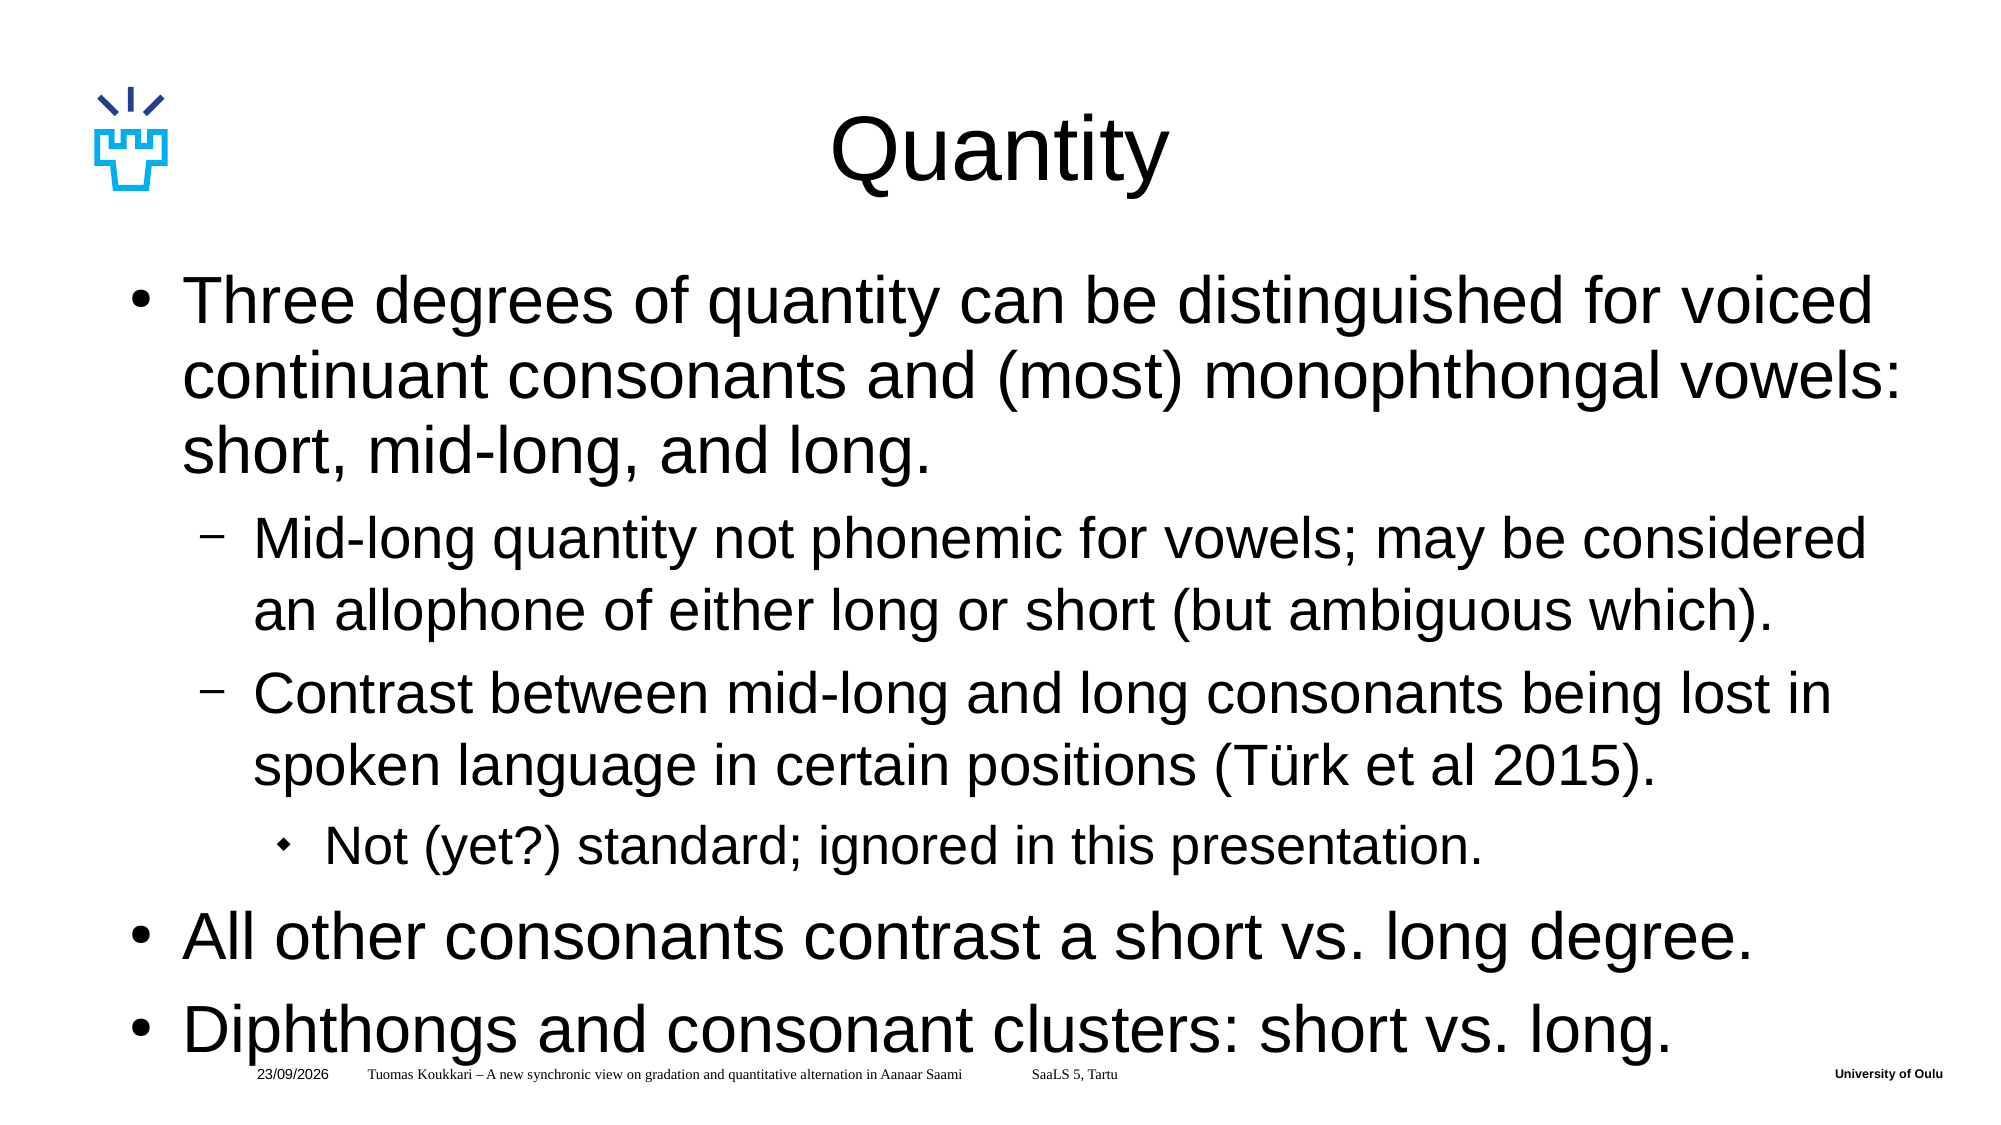

# Quantity
Three degrees of quantity can be distinguished for voiced continuant consonants and (most) monophthongal vowels: short, mid-long, and long.
Mid-long quantity not phonemic for vowels; may be considered
an allophone of either long or short (but ambiguous which).
Contrast between mid-long and long consonants being lost in spoken language in certain positions (Türk et al 2015).
Not (yet?) standard; ignored in this presentation.
All other consonants contrast a short vs. long degree.
Diphthongs and consonant clusters: short vs. long.
https://github.com/tkoukkar/anaraskiela/blob/master/Koukkari_Tuomas-CIFUXIII-oovdanpyehtim.pdf